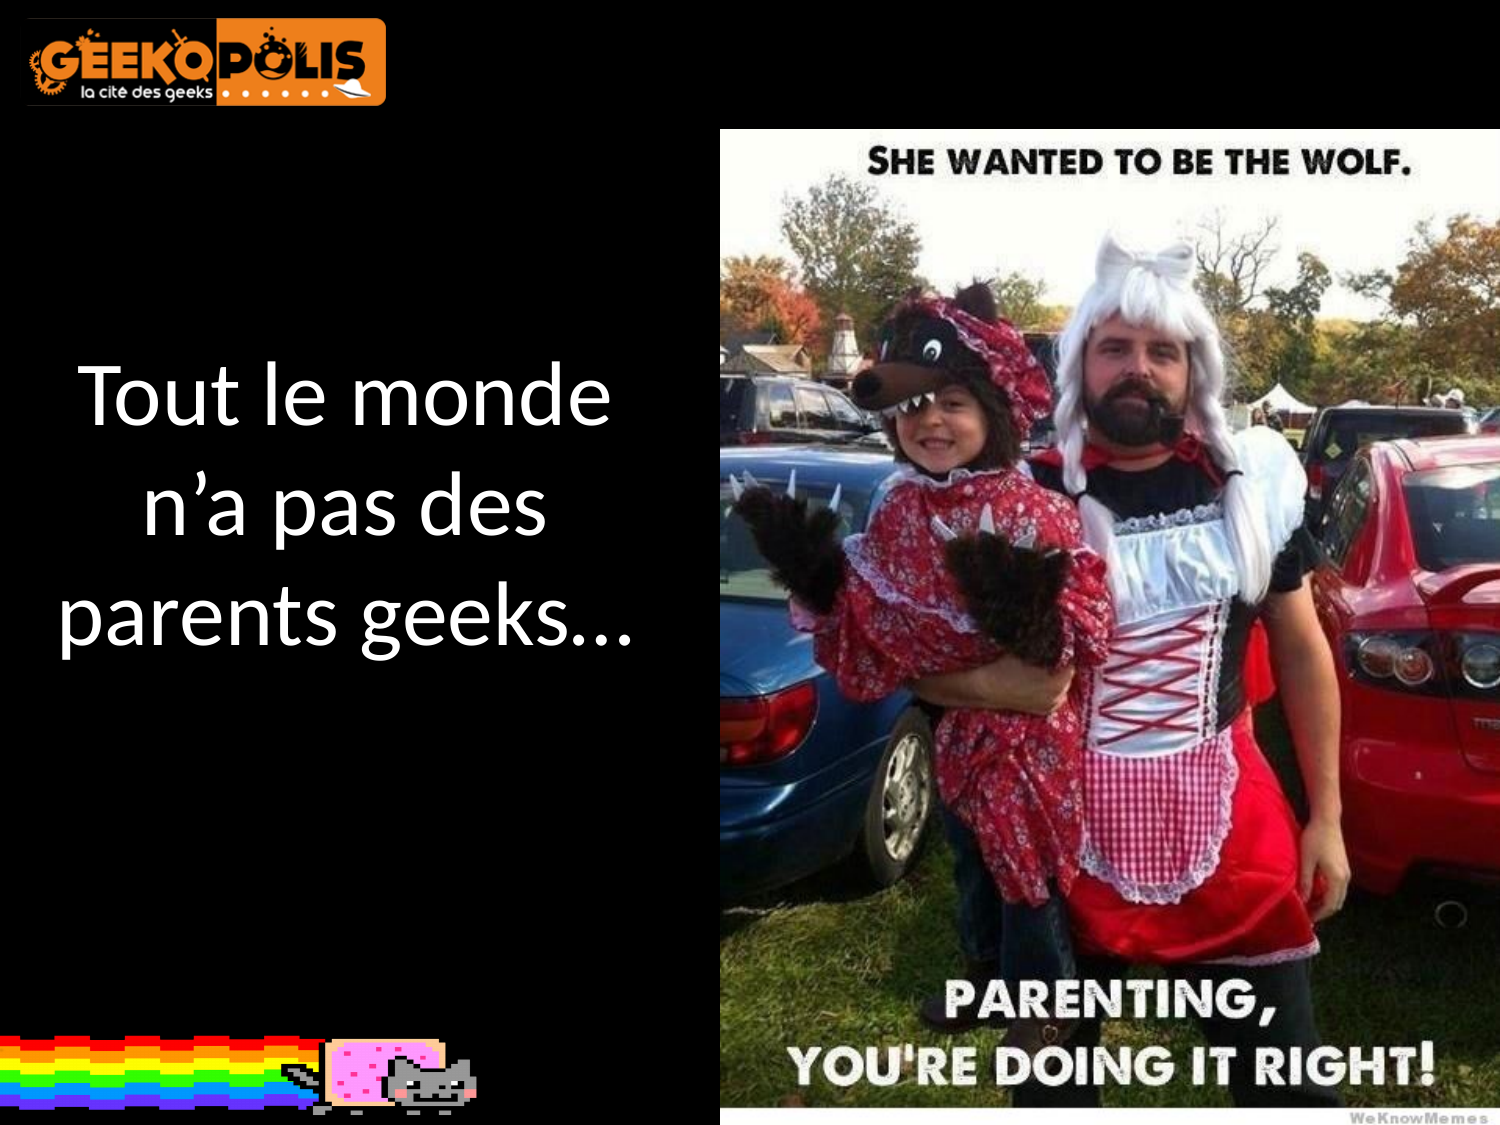

Tout le monde n’a pas des parents geeks…